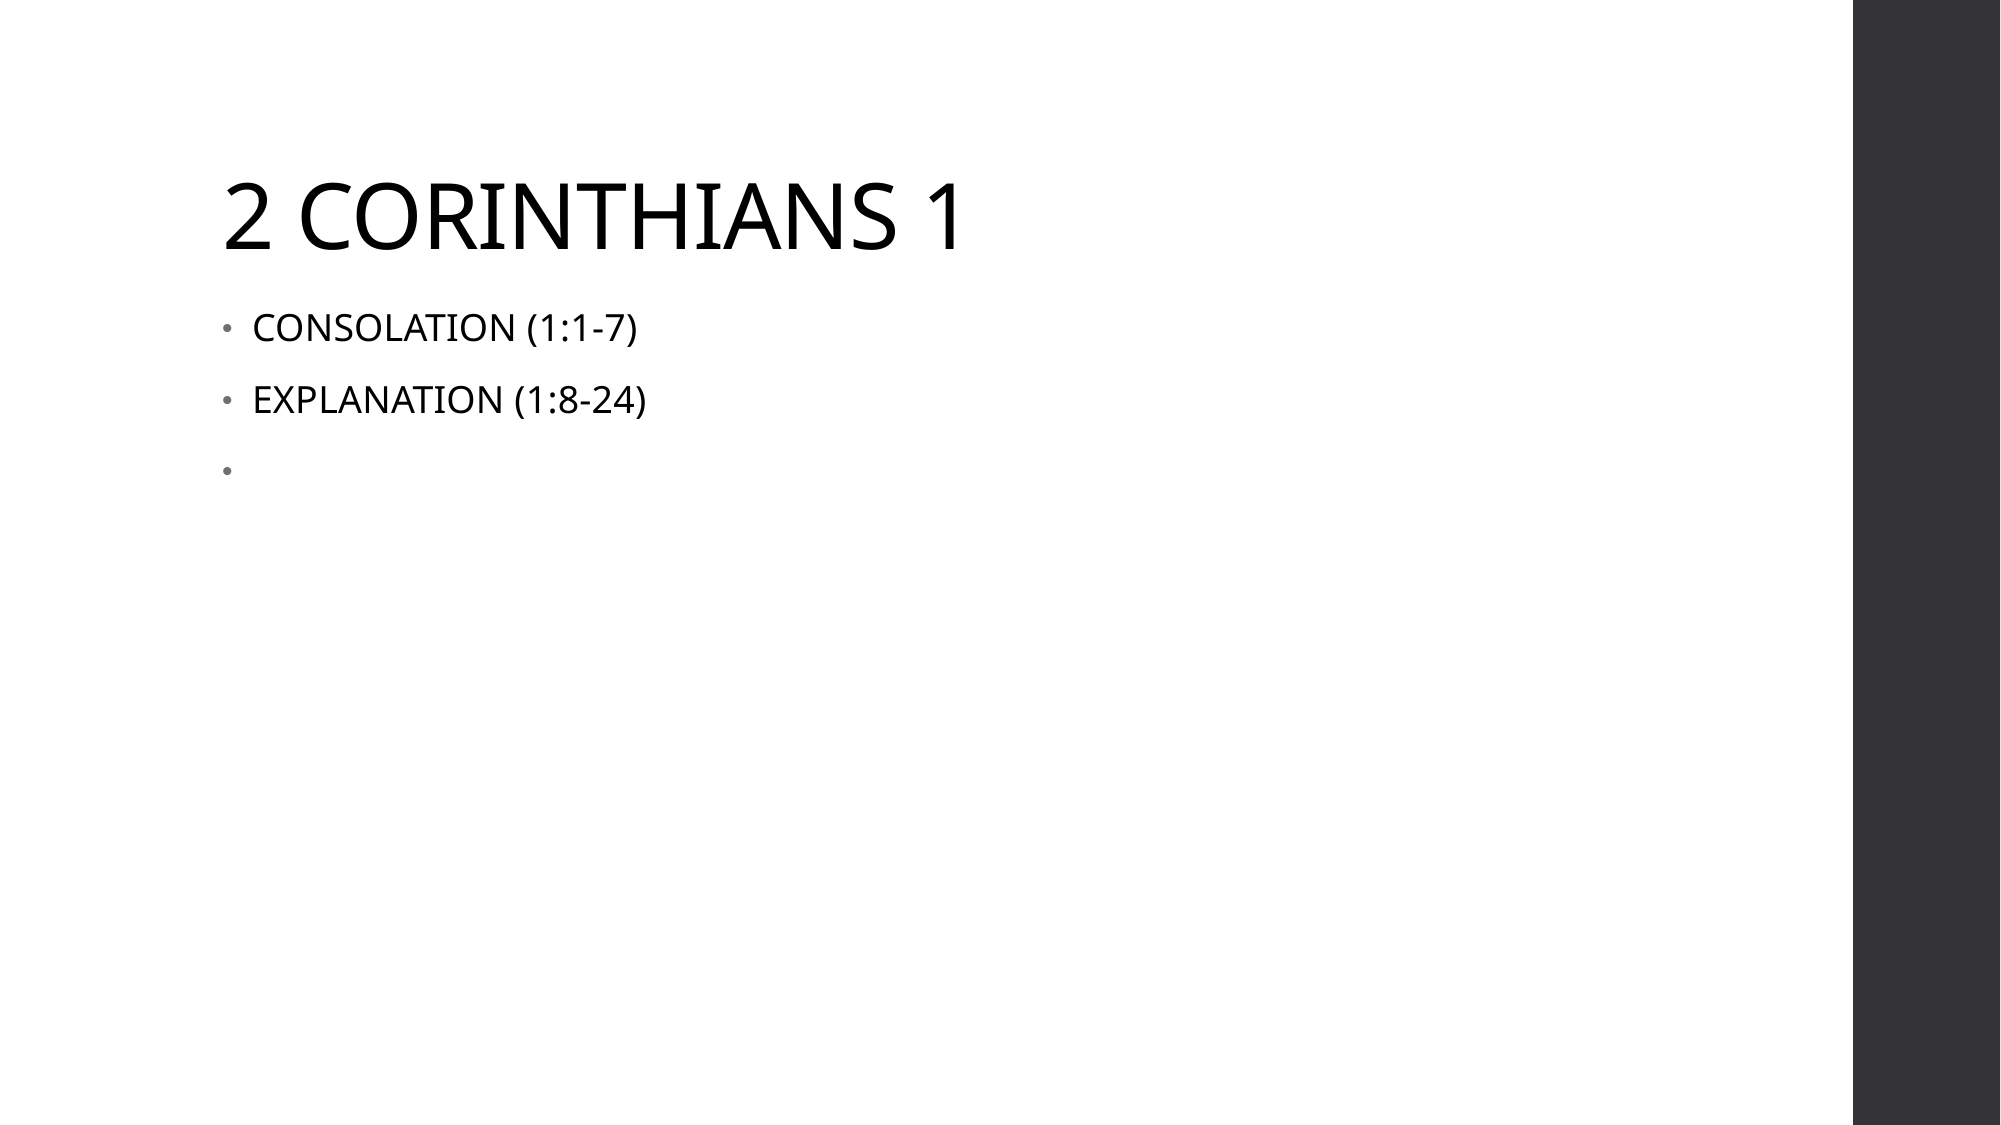

# 2 CORINTHIANS 1
CONSOLATION (1:1-7)
EXPLANATION (1:8-24)